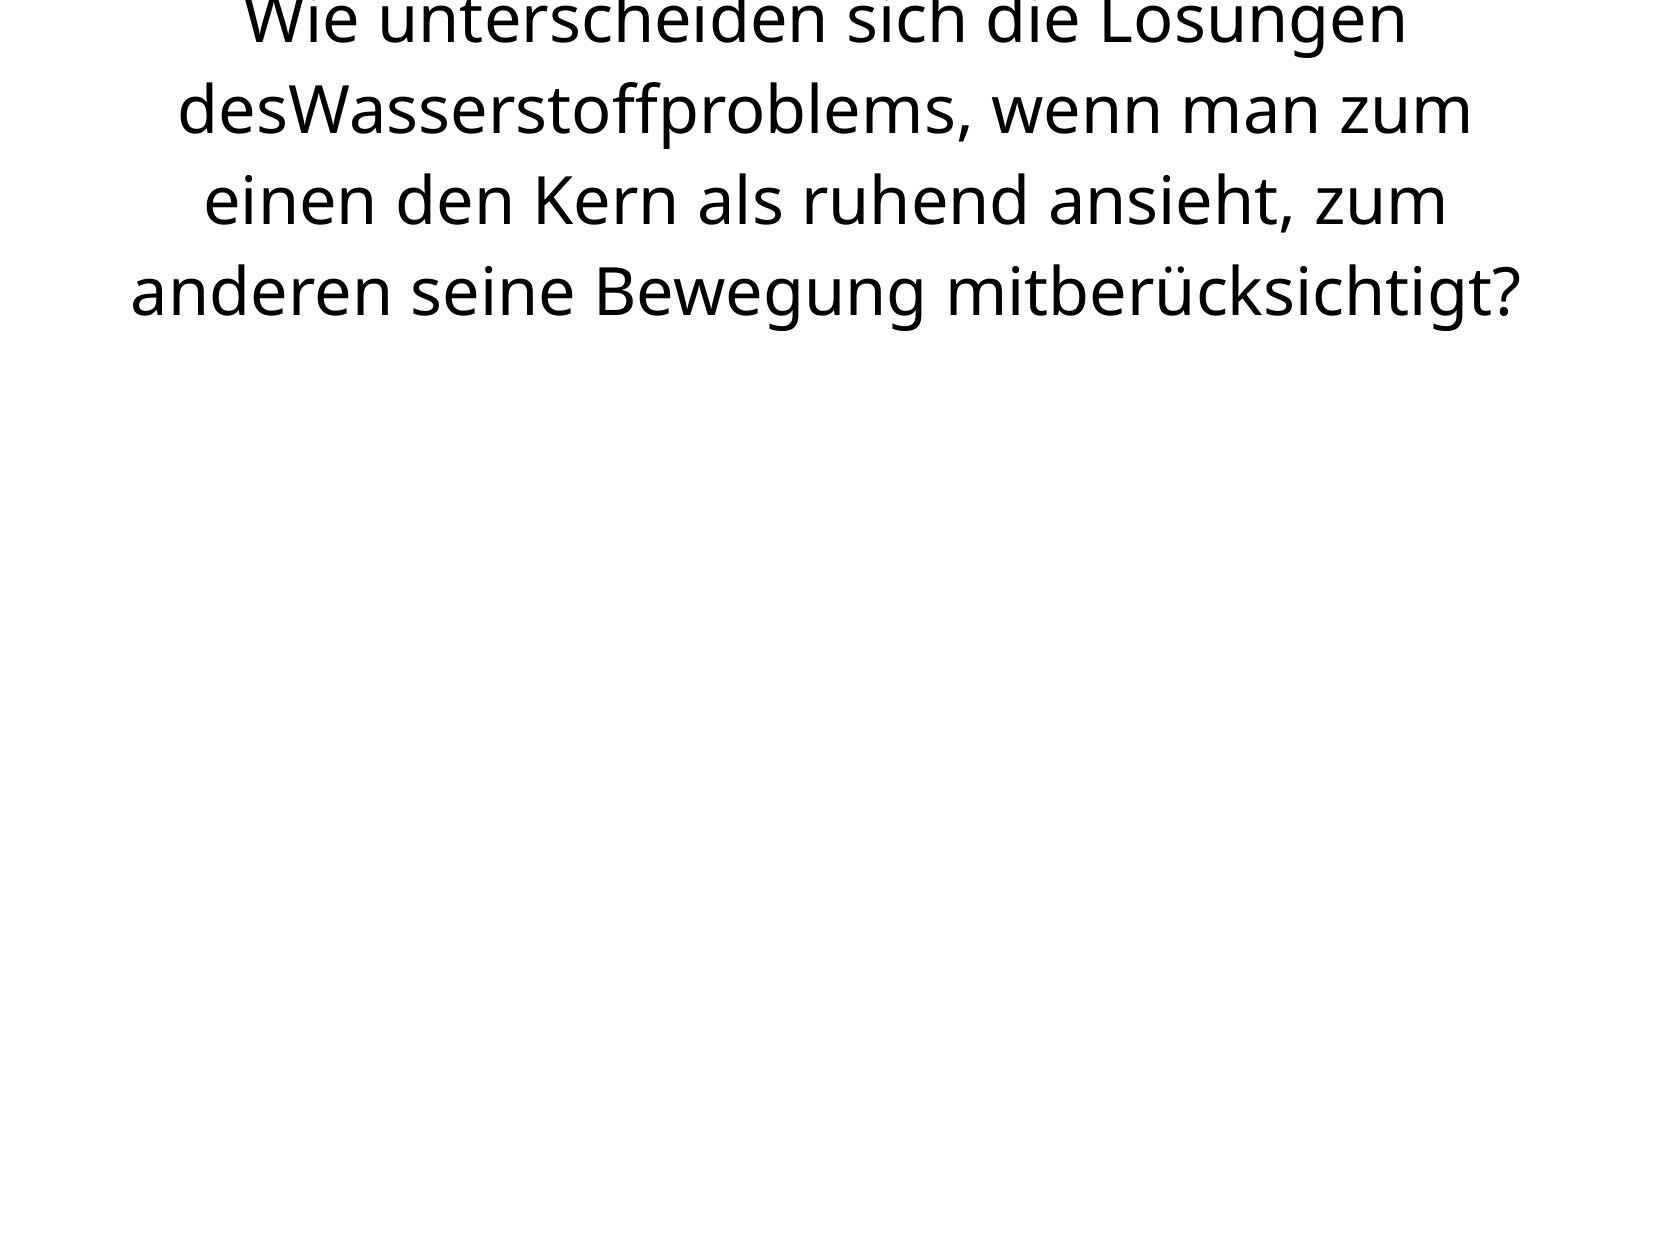

# Wie unterscheiden sich die Lösungen desWasserstoffproblems, wenn man zum einen den Kern als ruhend ansieht, zum anderen seine Bewegung mitberücksichtigt?